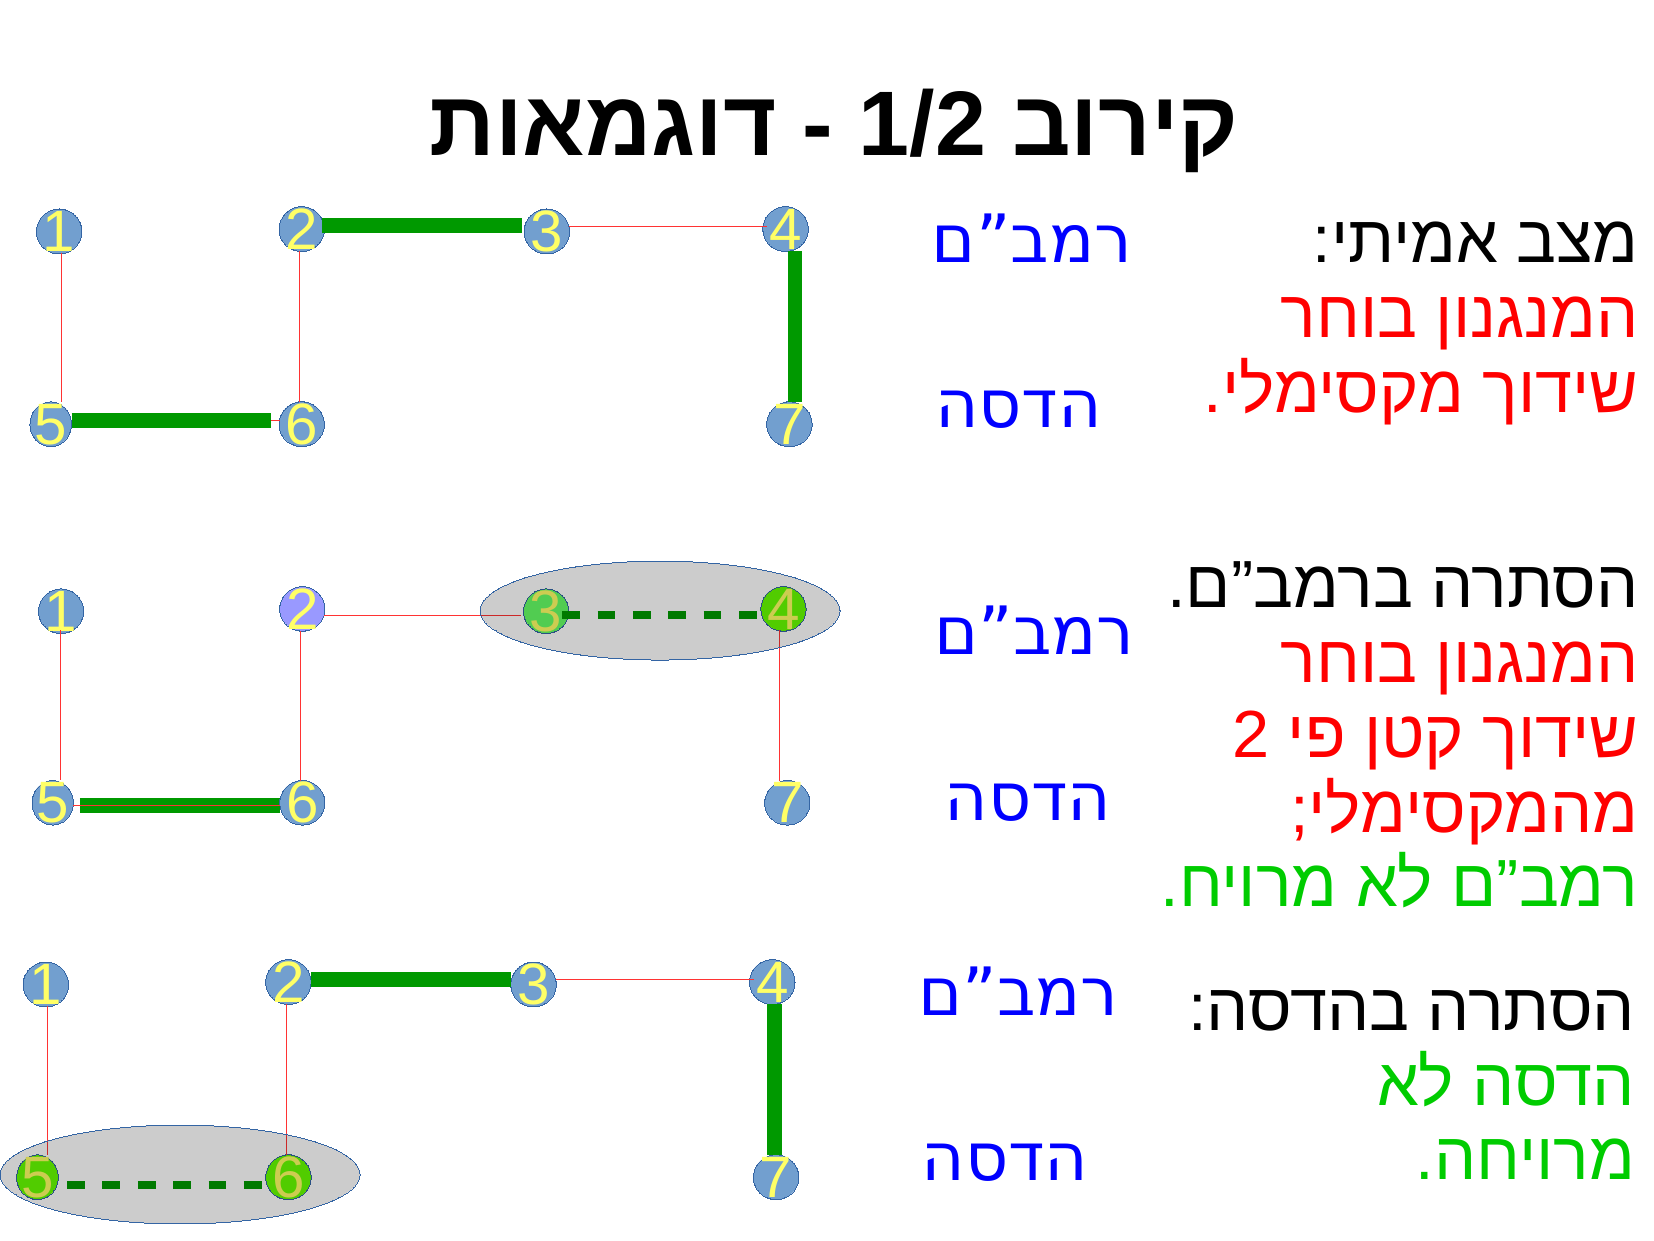

# קירוב 1/2 - דוגמאות
רמב”ם
מצב אמיתי:
המנגנון בוחר שידוך מקסימלי.
2
4
1
3
הדסה
5
6
7
הסתרה ברמב”ם. המנגנון בוחר שידוך קטן פי 2 מהמקסימלי; רמב”ם לא מרויח.
רמב”ם
2
4
1
3
הדסה
5
6
7
רמב”ם
2
4
1
3
הסתרה בהדסה: הדסה לא מרויחה.
הדסה
5
6
7